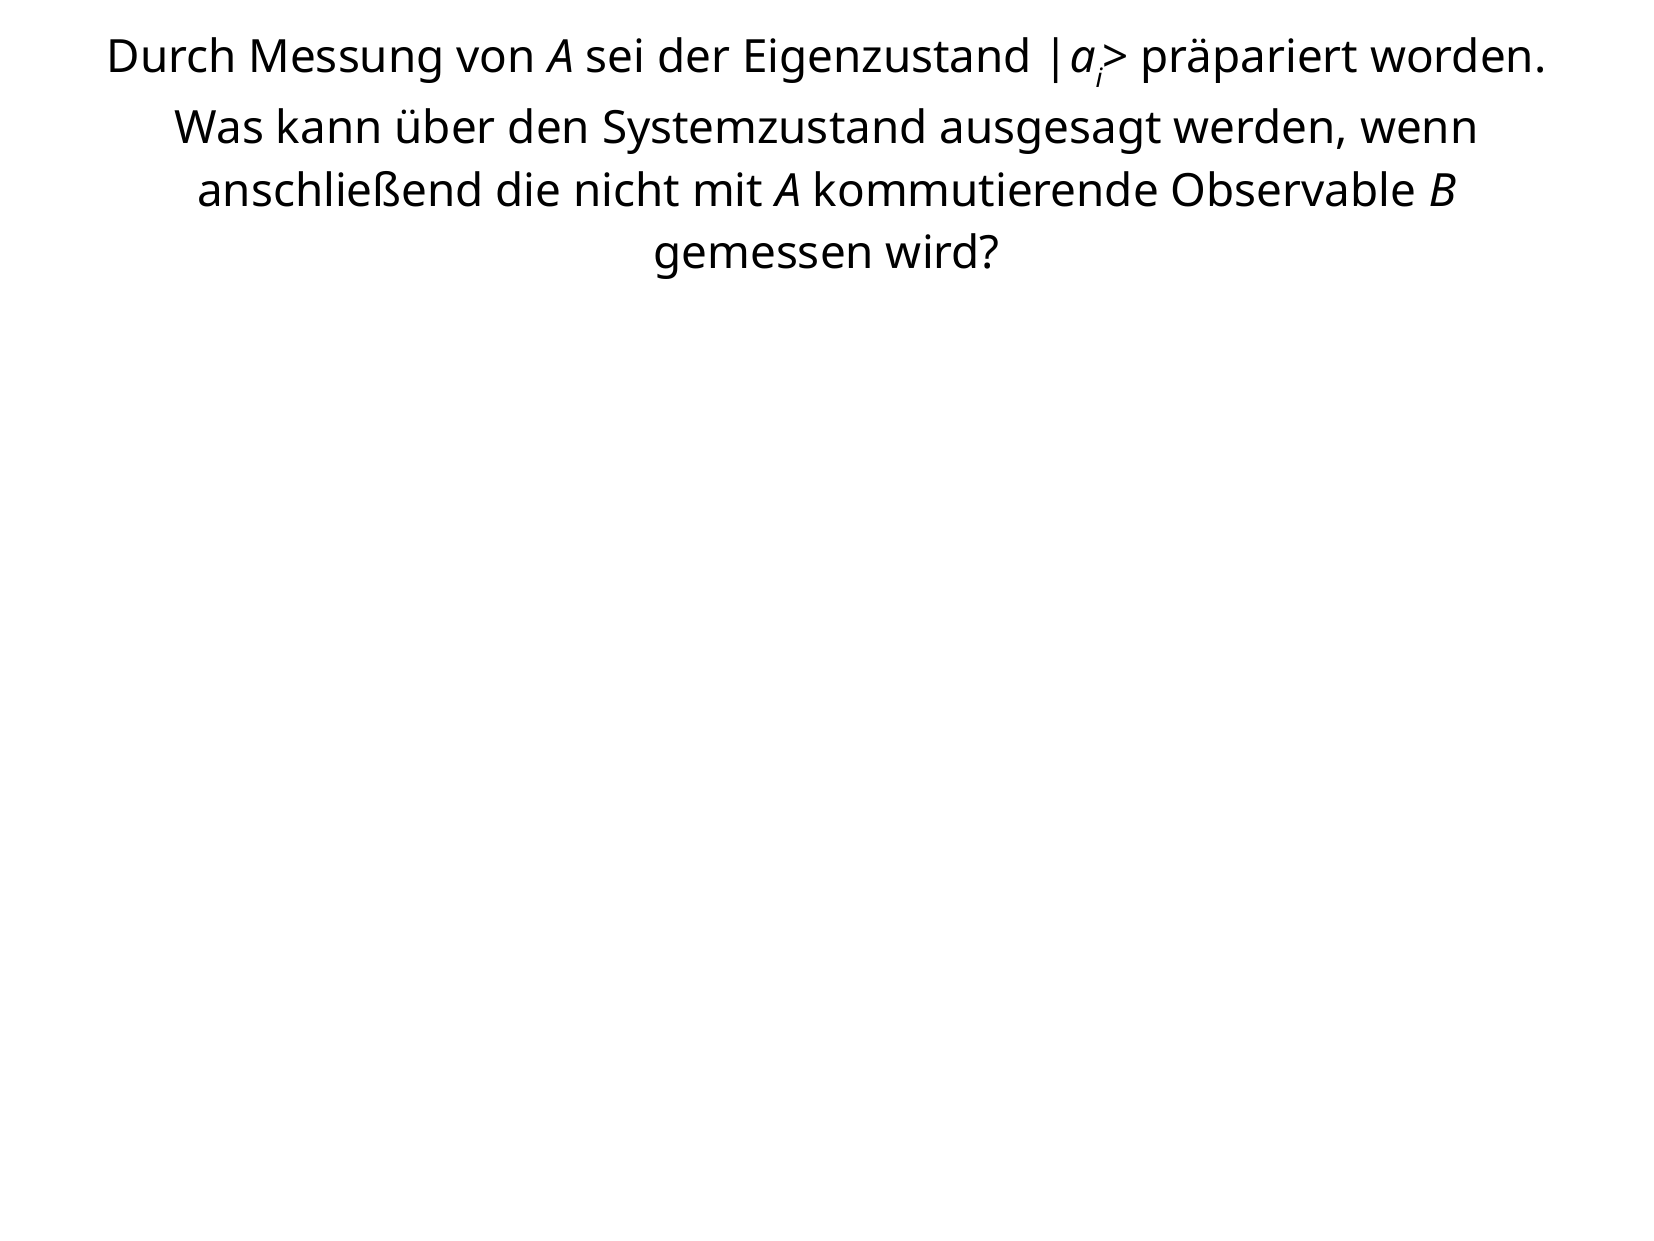

# Durch Messung von A sei der Eigenzustand |ai> präpariert worden. Was kann über den Systemzustand ausgesagt werden, wenn anschließend die nicht mit A kommutierende Observable B gemessen wird?